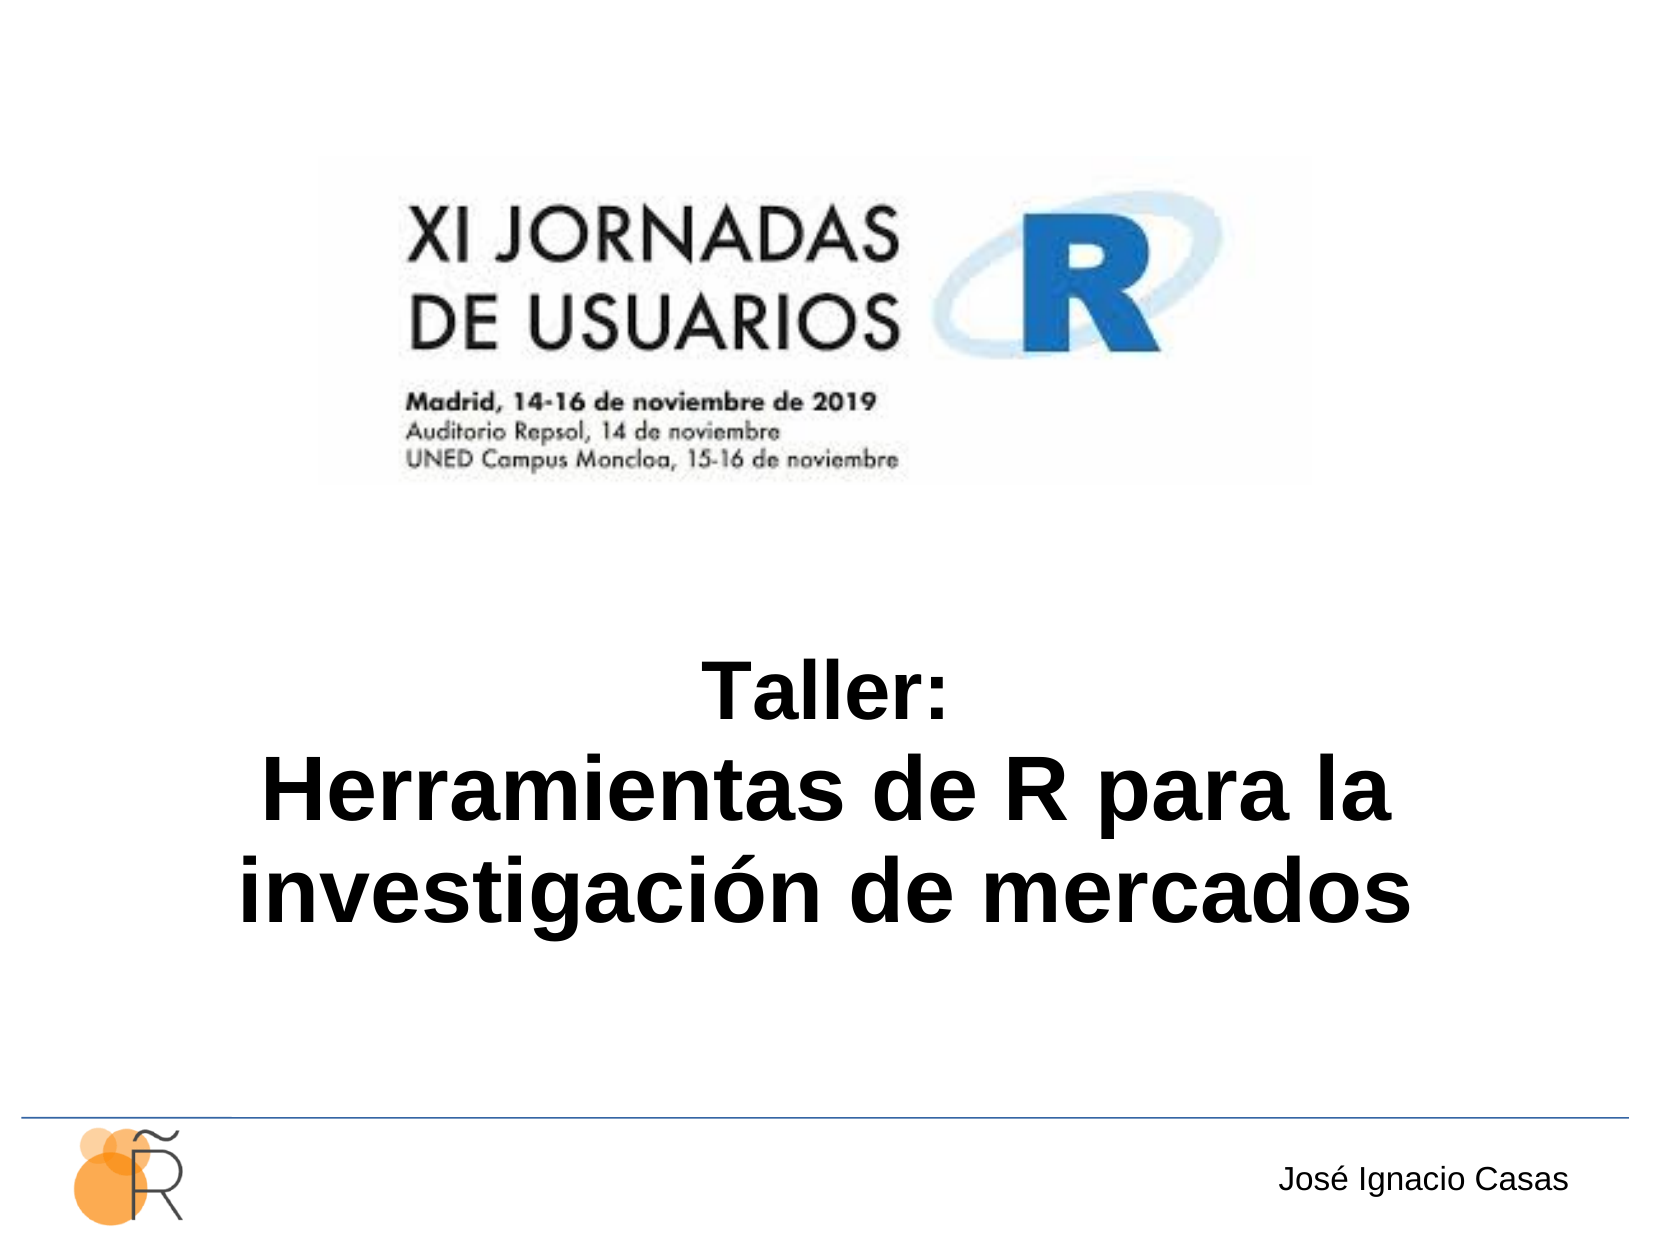

Taller:
Herramientas de R para la investigación de mercados